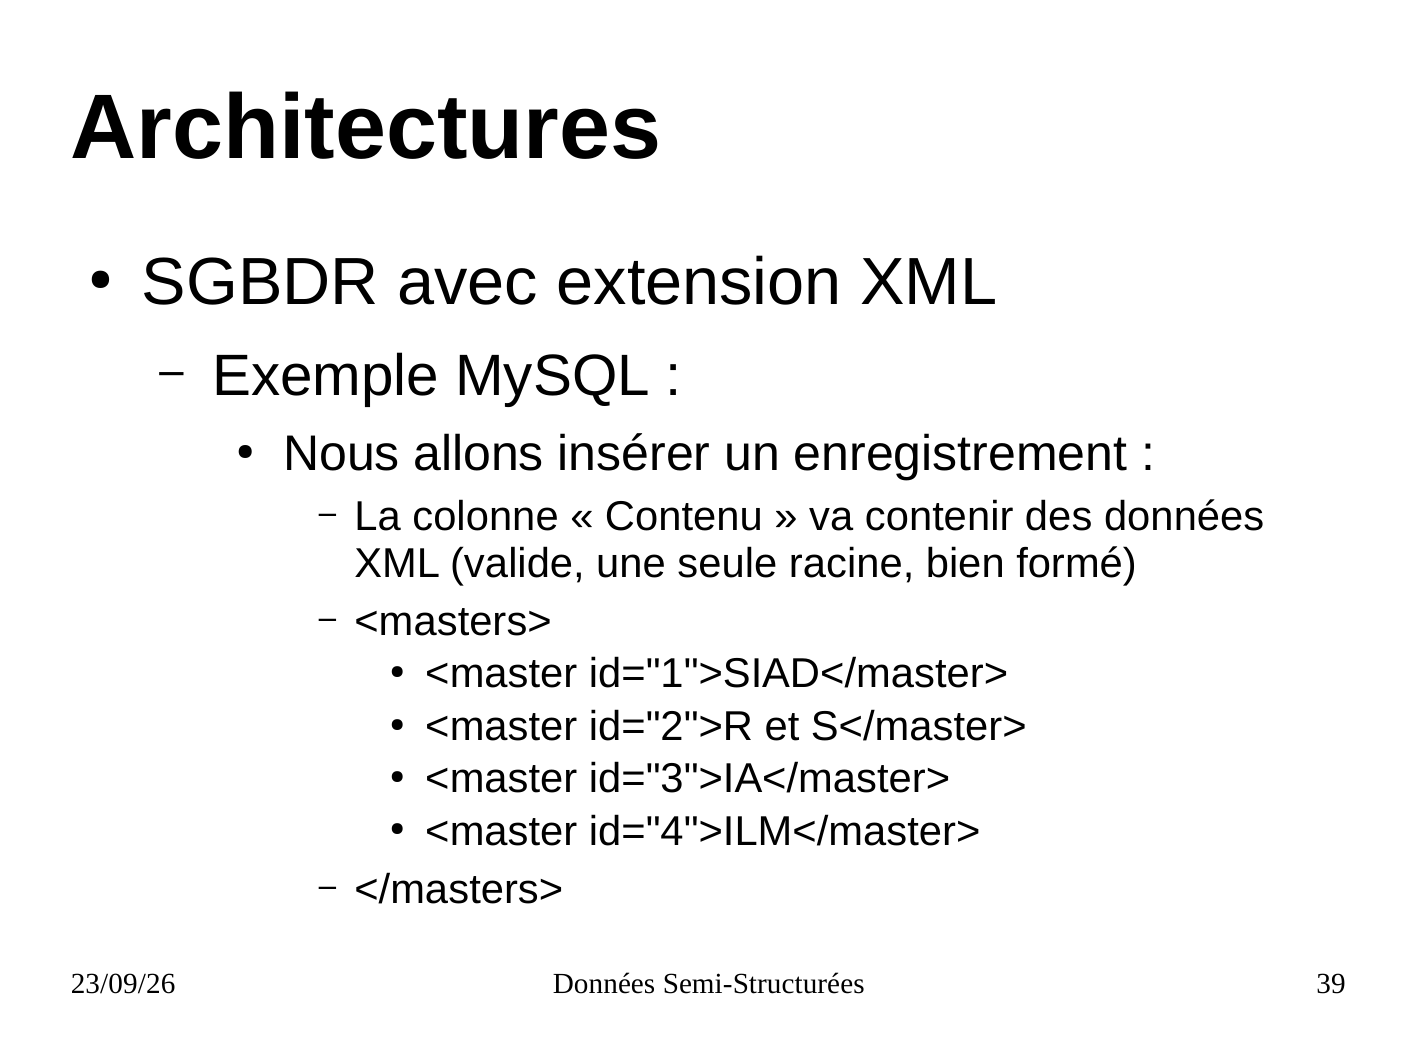

# Architectures
SGBDR avec extension XML
Exemple MySQL :
Nous allons insérer un enregistrement :
La colonne « Contenu » va contenir des données XML (valide, une seule racine, bien formé)
<masters>
<master id="1">SIAD</master>
<master id="2">R et S</master>
<master id="3">IA</master>
<master id="4">ILM</master>
</masters>
Données Semi-Structurées
39